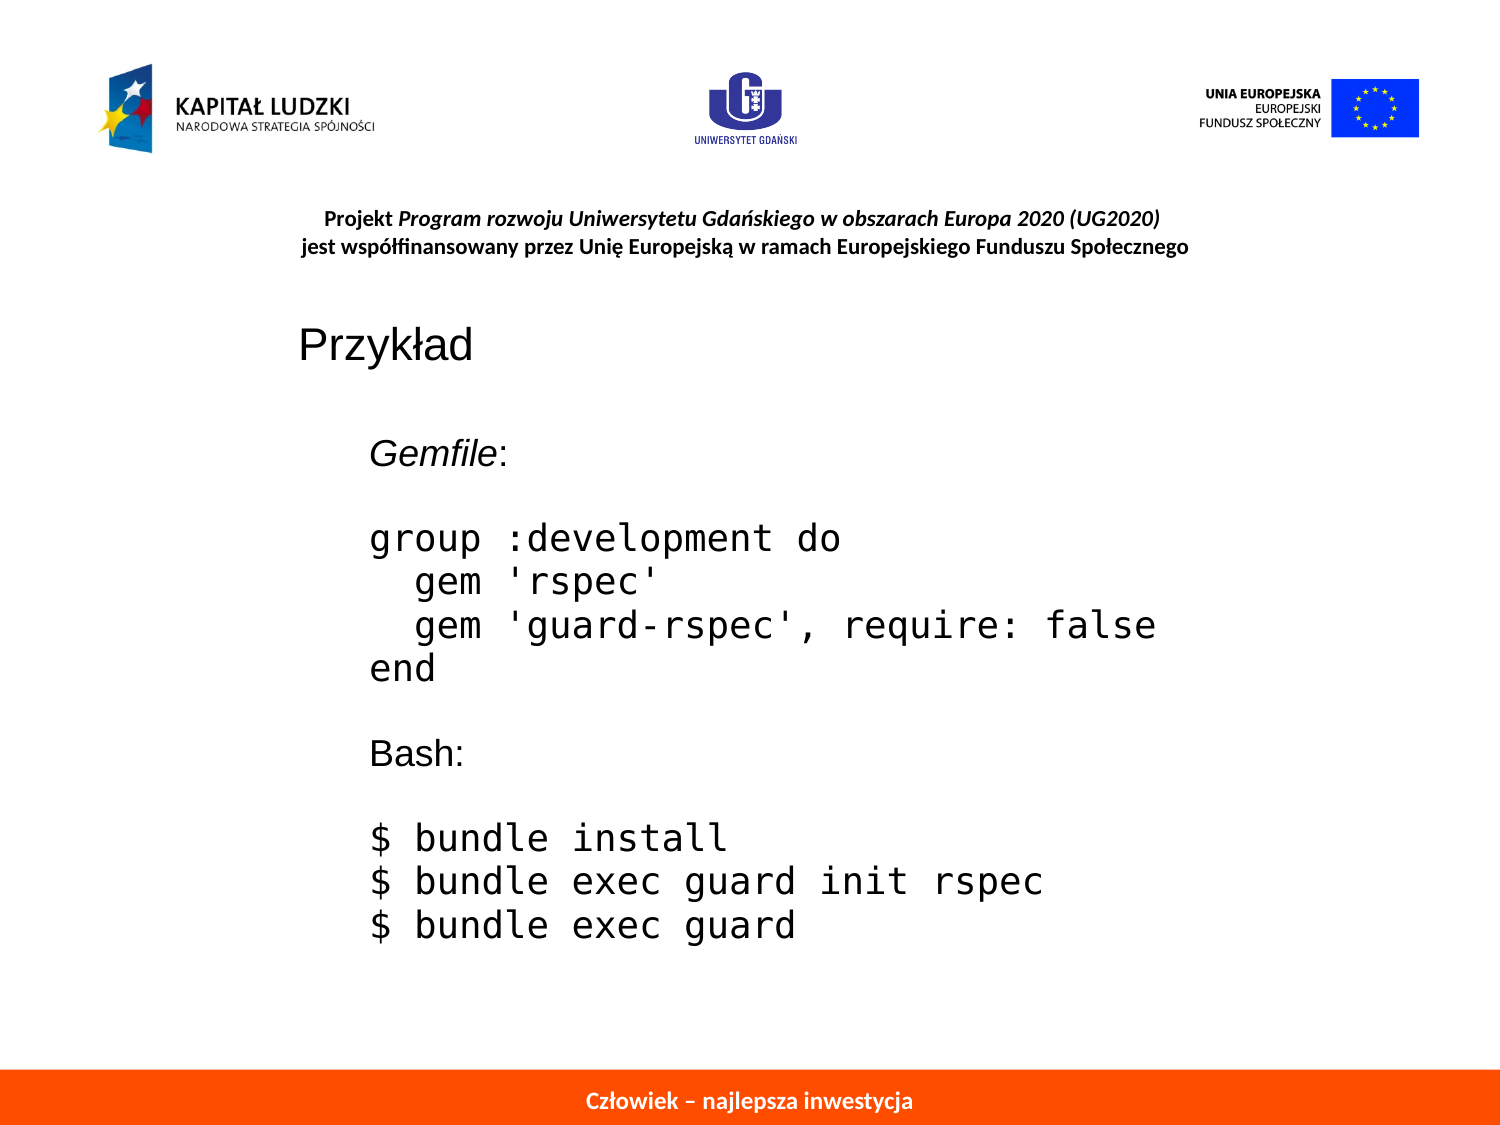

Projekt Program rozwoju Uniwersytetu Gdańskiego w obszarach Europa 2020 (UG2020)
jest współfinansowany przez Unię Europejską w ramach Europejskiego Funduszu Społecznego
Przykład
Gemfile:
group :development do
 gem 'rspec'
 gem 'guard-rspec', require: false
end
Bash:
$ bundle install
$ bundle exec guard init rspec
$ bundle exec guard
Człowiek – najlepsza inwestycja